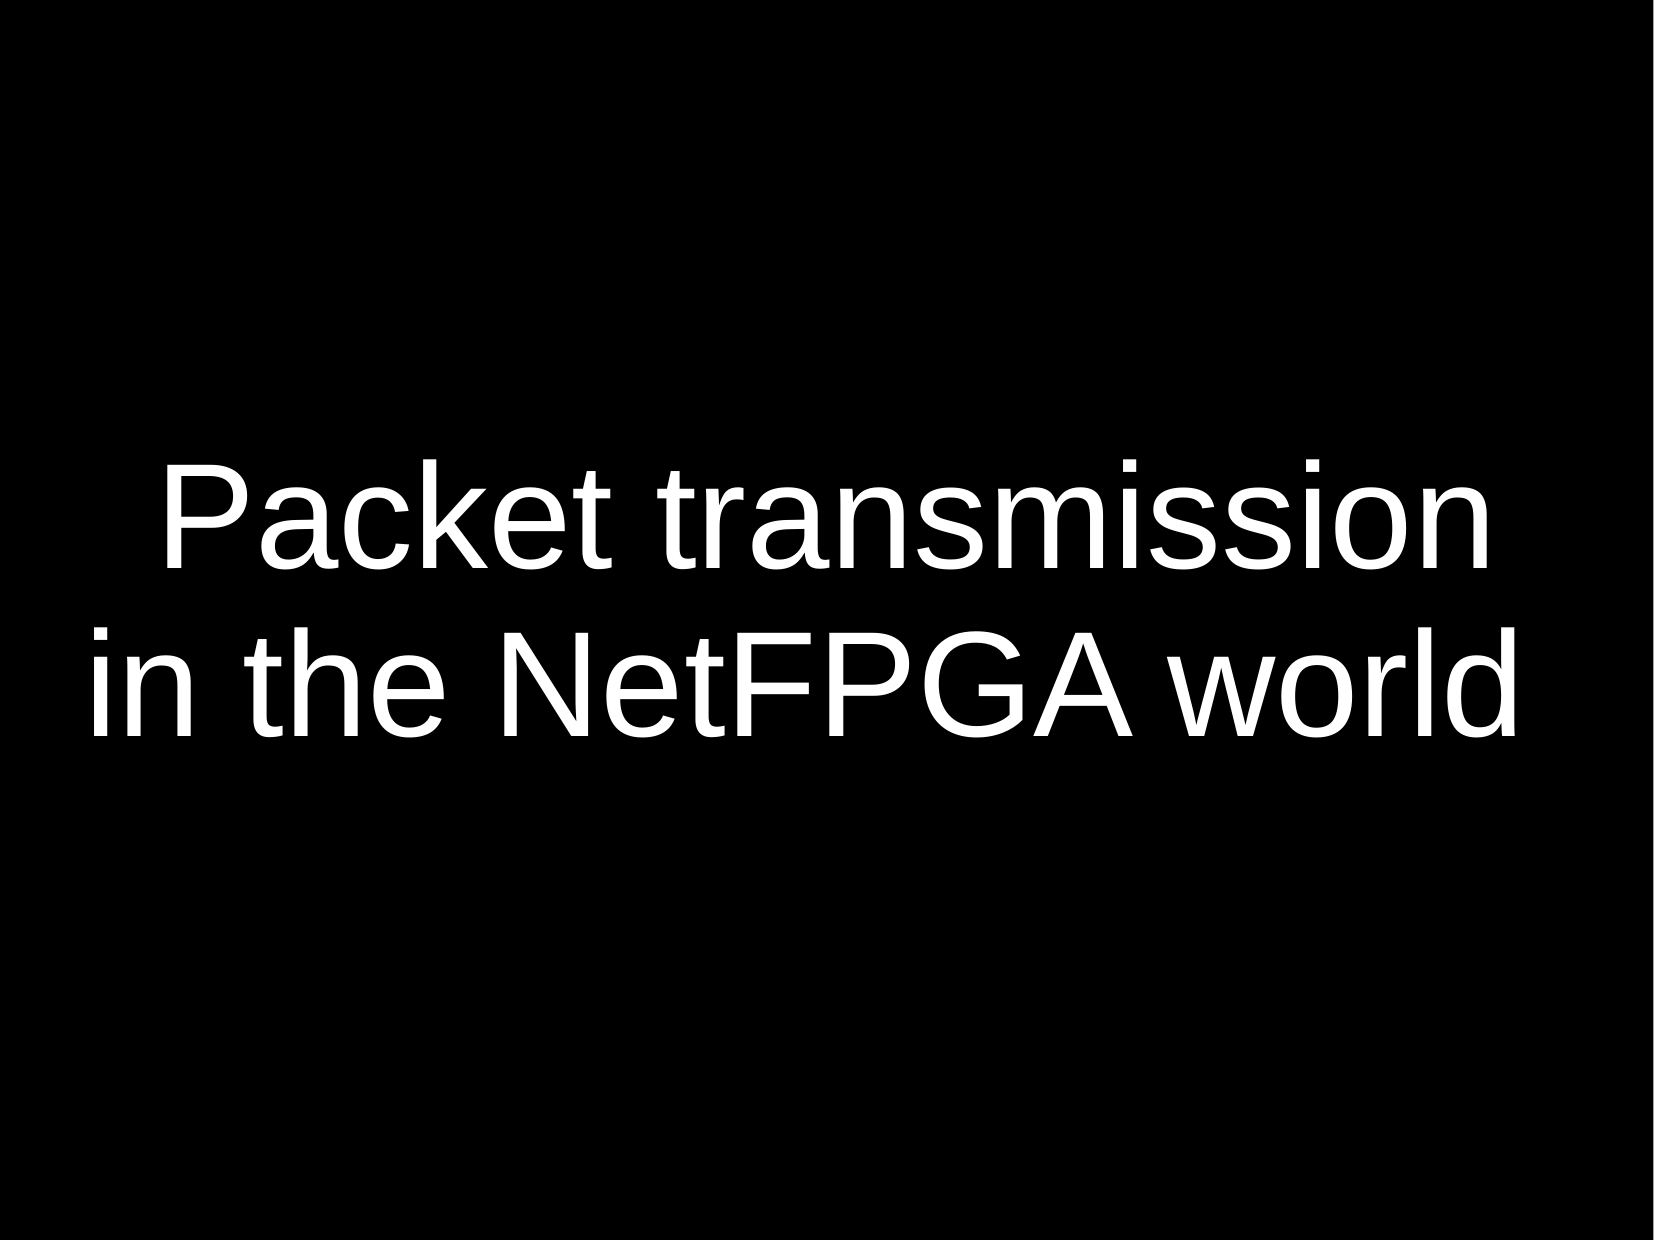

# Packet transmission in the NetFPGA world